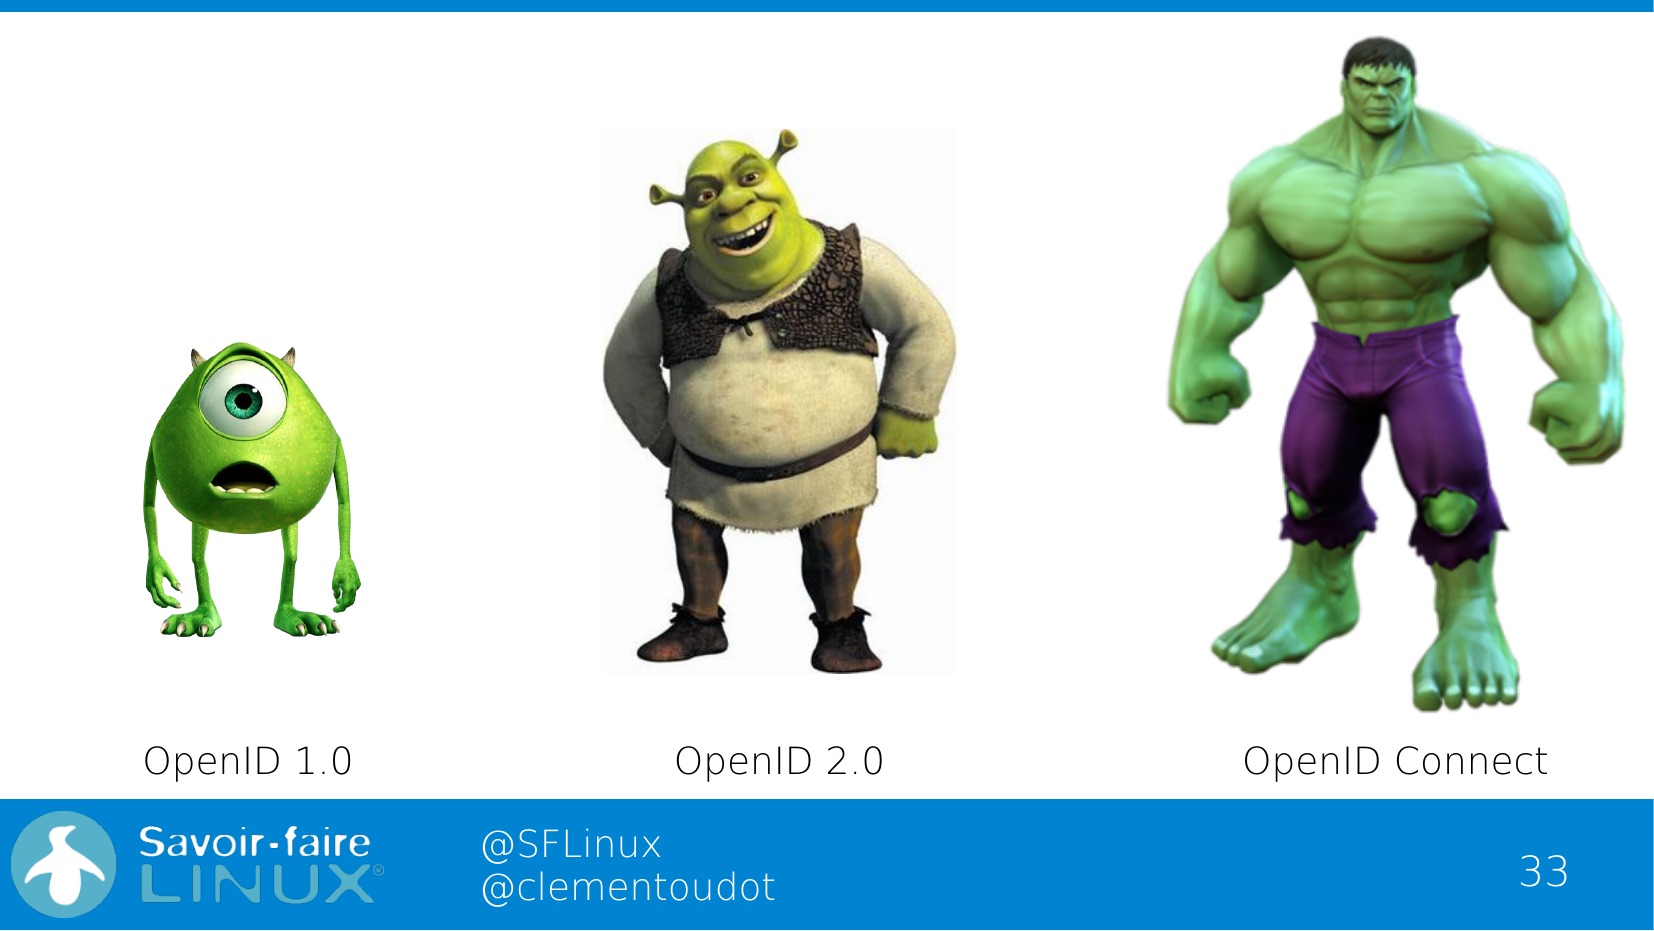

OpenID Connect
OpenID 2.0
OpenID 1.0
33